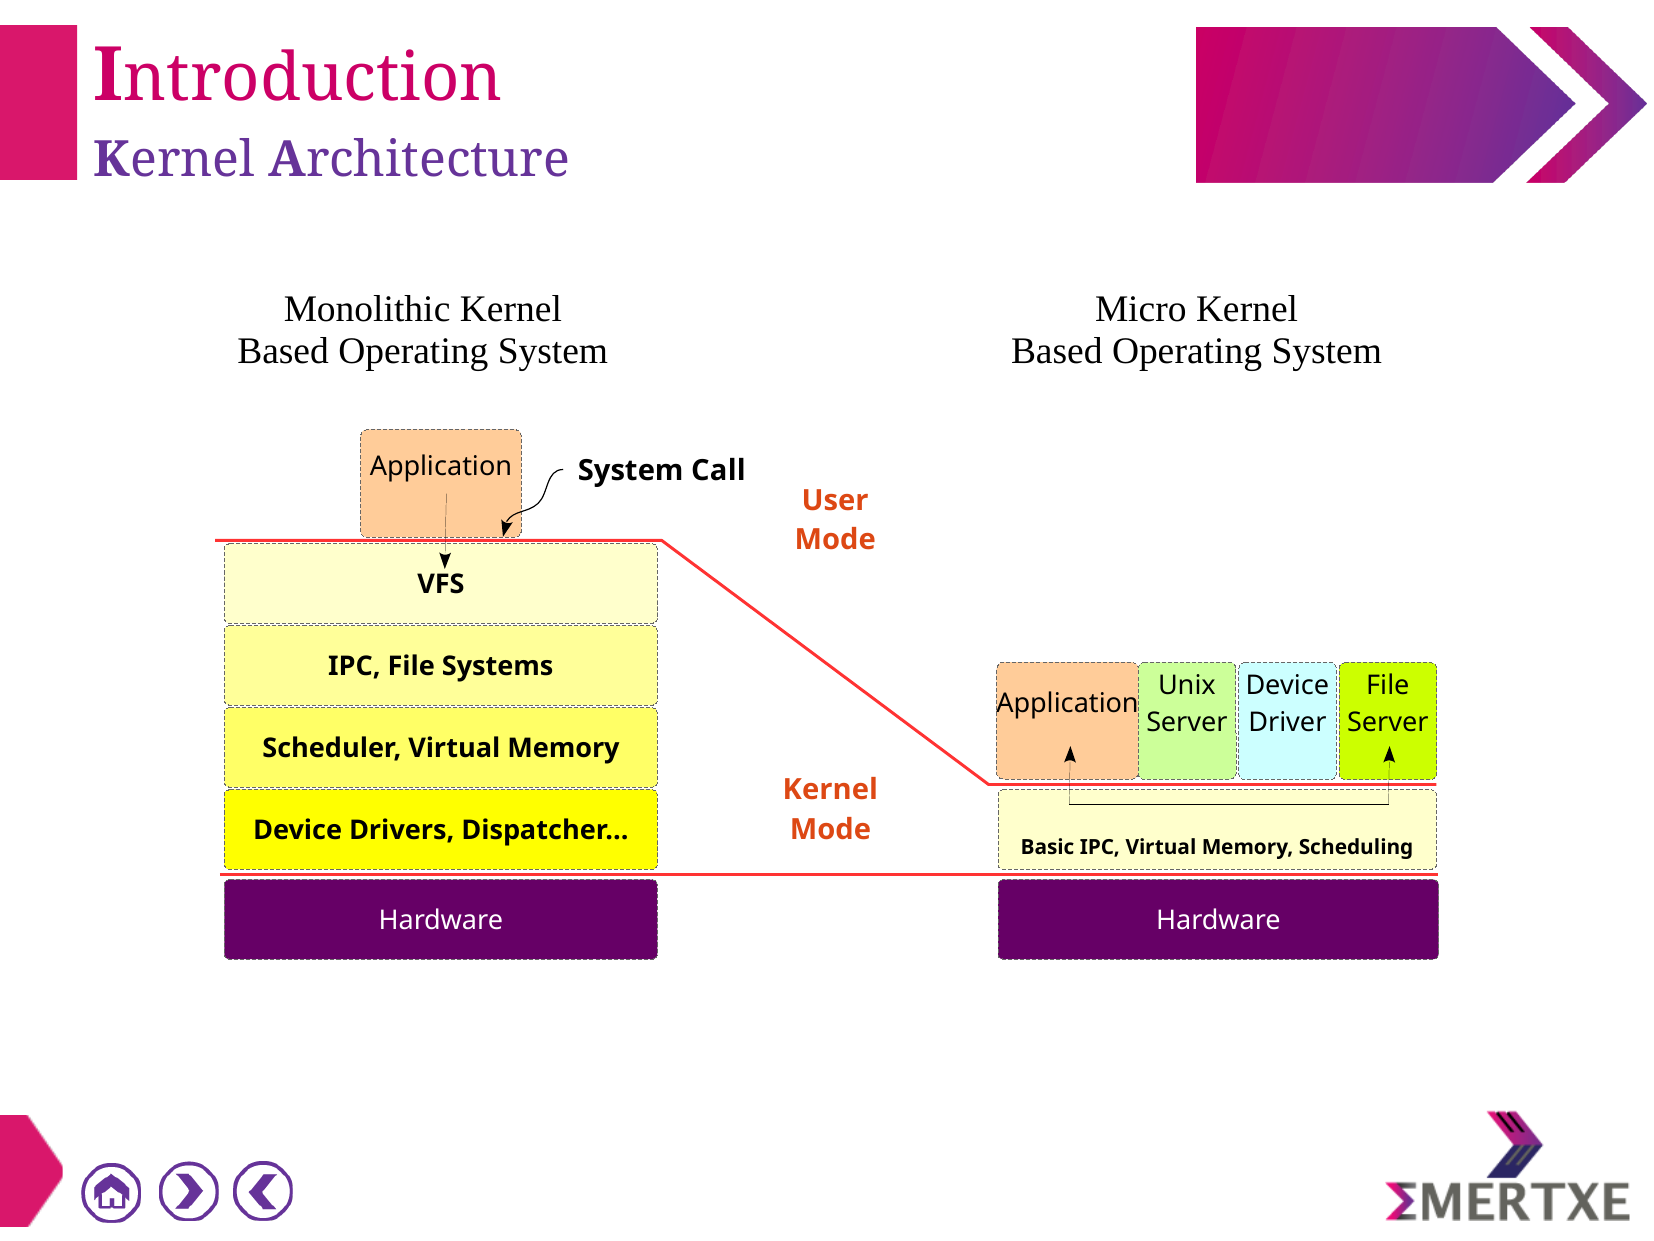

# Introduction Kernel Architecture
Monolithic Kernel
Based Operating System
Micro Kernel
Based Operating System
Application
System Call
User
Mode
VFS
VFS
IPC, File Systems
Application
Unix
Server
Device
Driver
File
Server
Scheduler, Virtual Memory
Kernel
Mode
Device Drivers, Dispatcher...
Device Drivers, Dispatcher...
Basic IPC, Virtual Memory, Scheduling
Hardware
Hardware